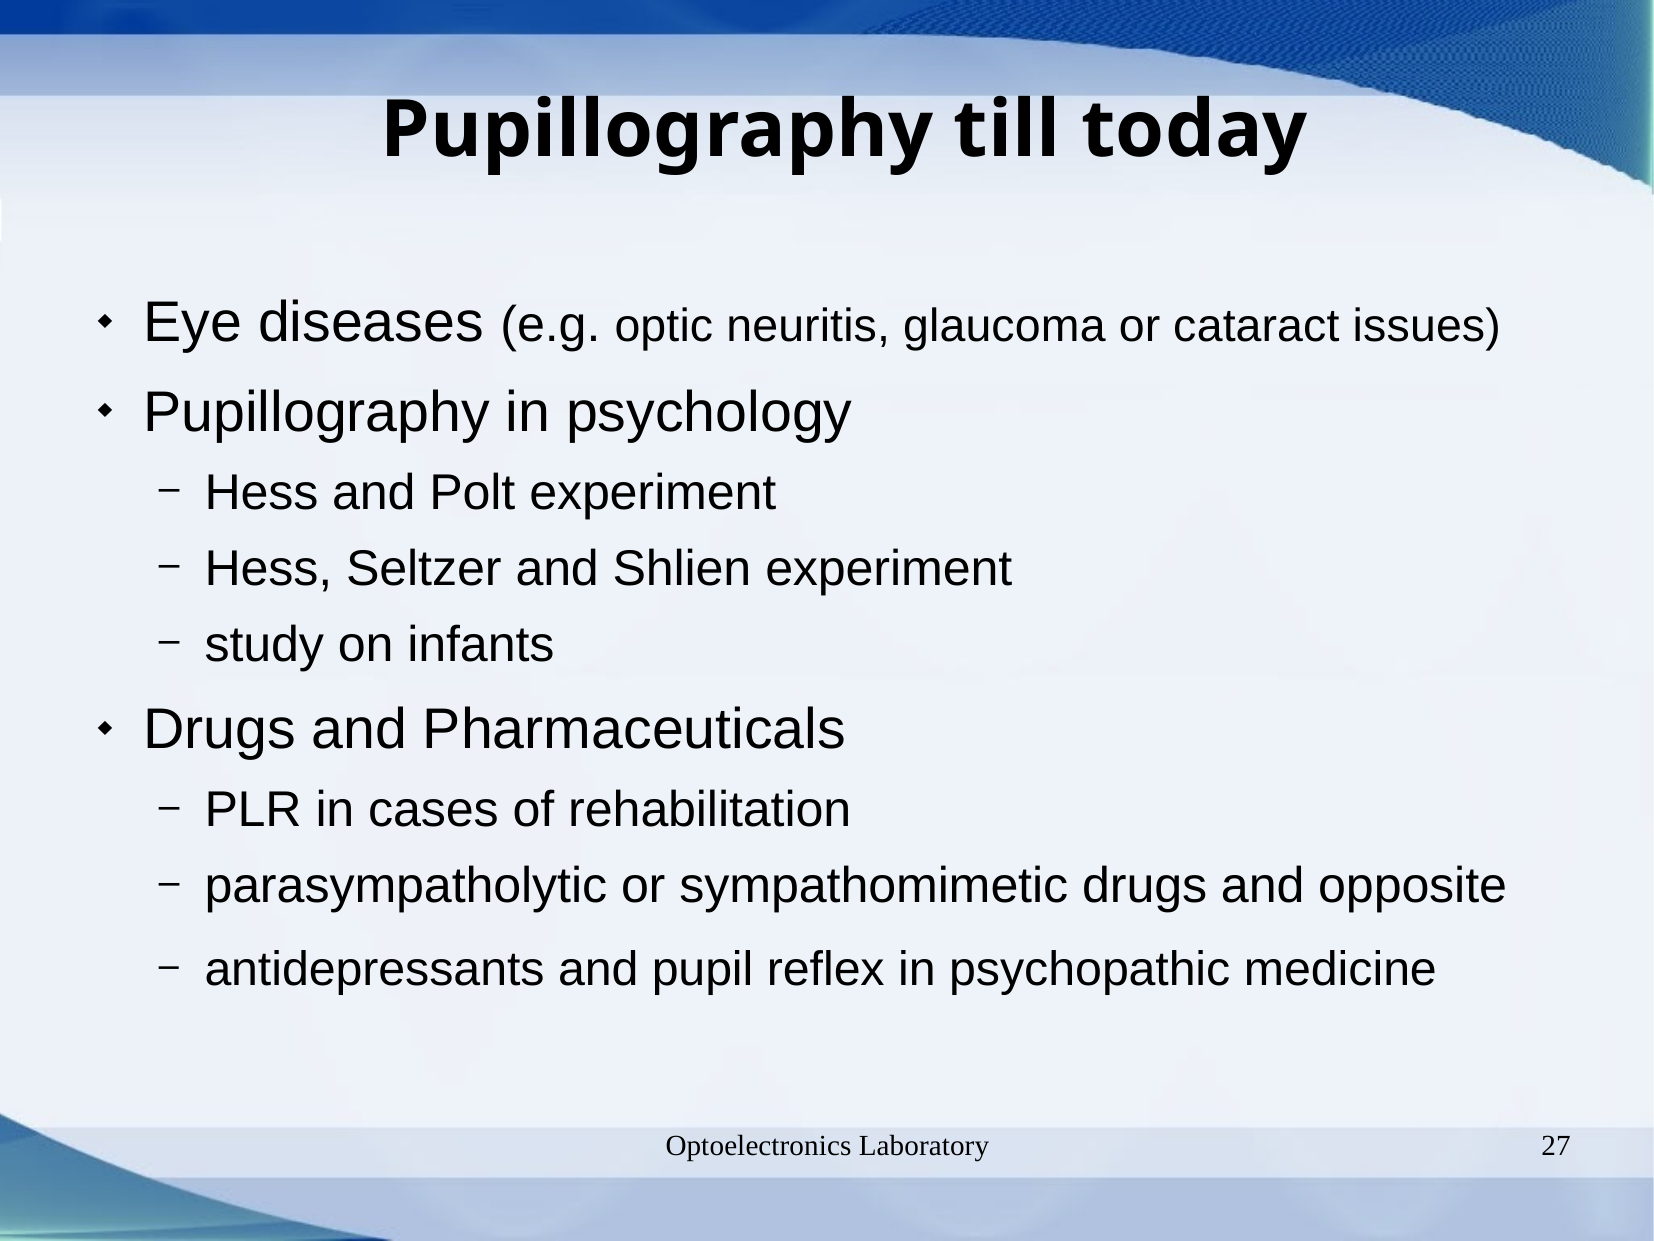

# Pupillography till today
Eye diseases (e.g. optic neuritis, glaucoma or cataract issues)
Pupillography in psychology
Hess and Polt experiment
Hess, Seltzer and Shlien experiment
study on infants
Drugs and Pharmaceuticals
PLR in cases of rehabilitation
parasympatholytic or sympathomimetic drugs and opposite
antidepressants and pupil reflex in psychopathic medicine
Optoelectronics Laboratory
27